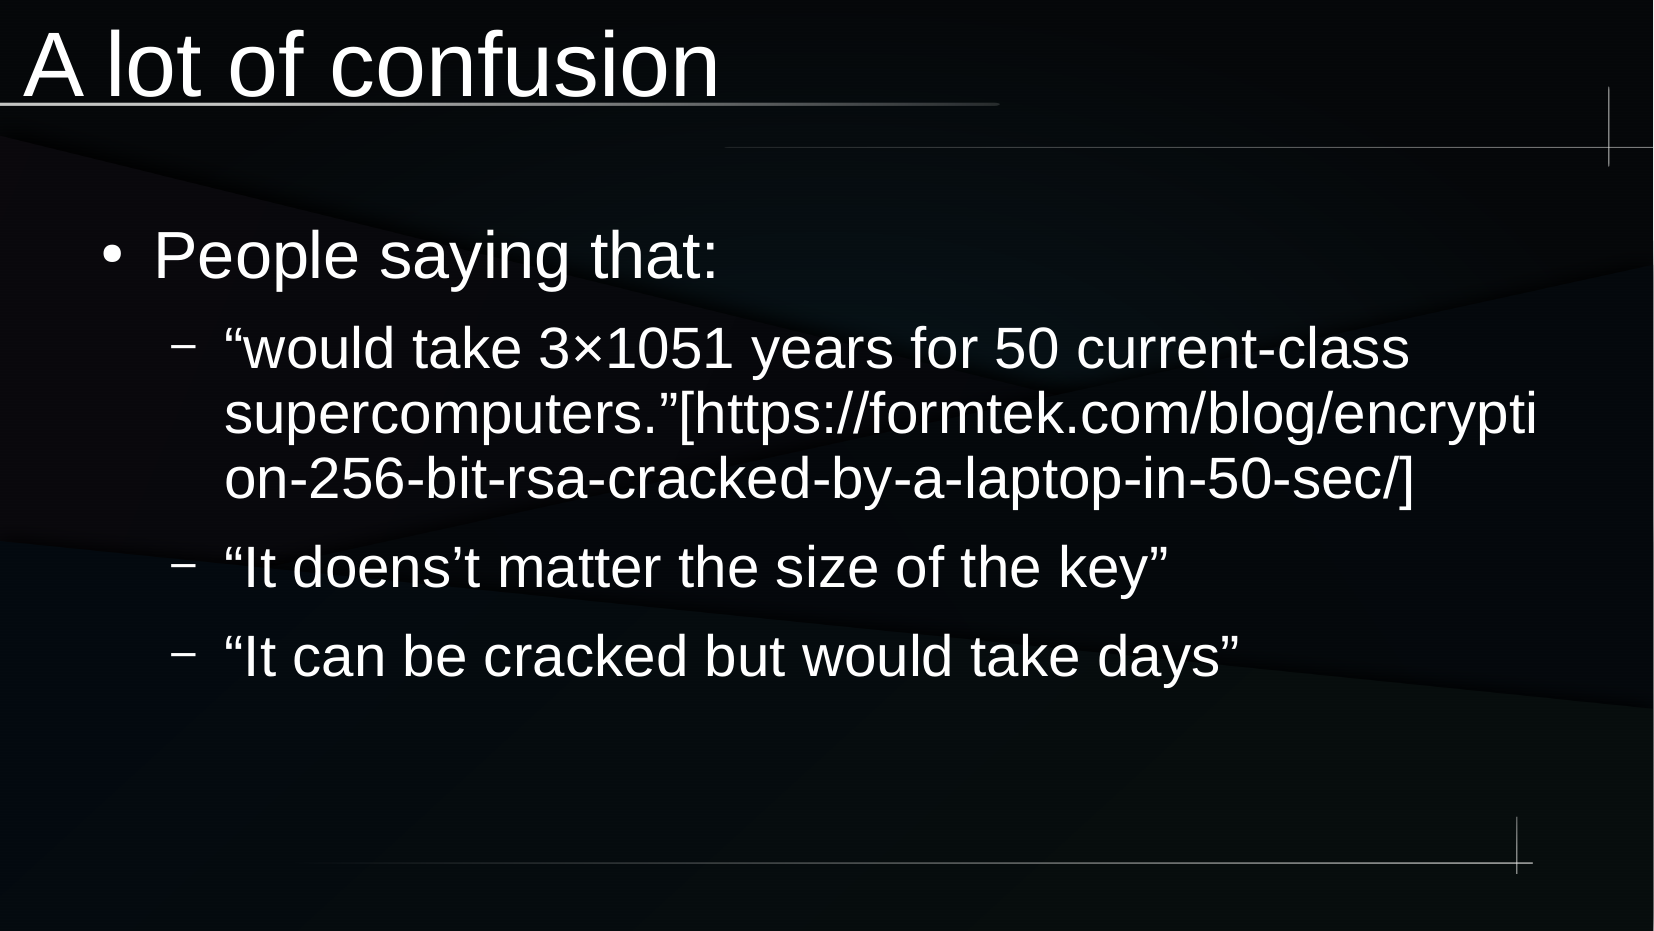

# A lot of confusion
People saying that:
“would take 3×1051 years for 50 current-class supercomputers.”[https://formtek.com/blog/encryption-256-bit-rsa-cracked-by-a-laptop-in-50-sec/]
“It doens’t matter the size of the key”
“It can be cracked but would take days”